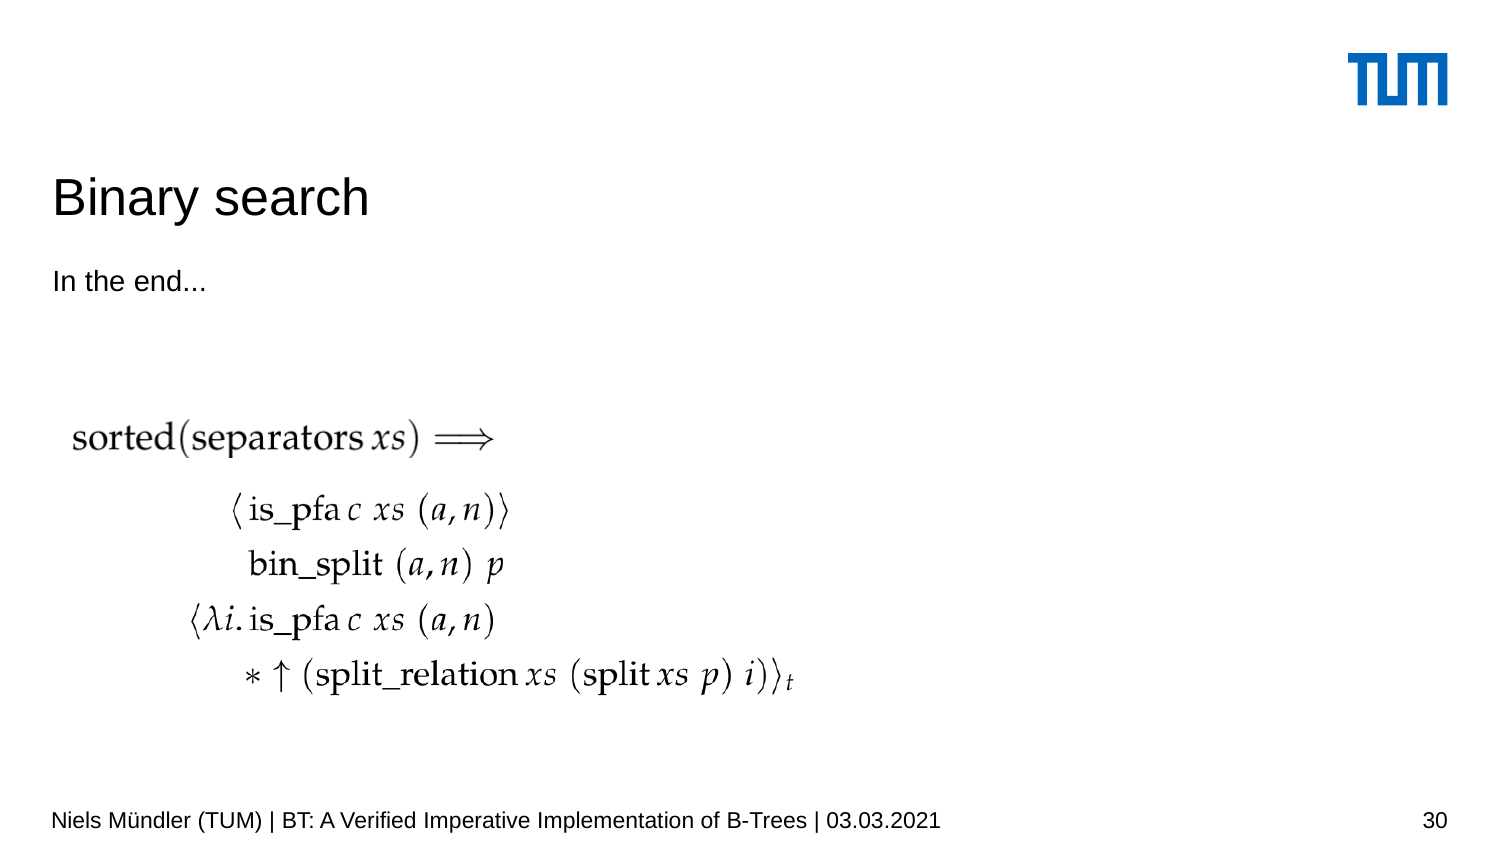

# Binary search
In the end...
Niels Mündler (TUM) | BT: A Verified Imperative Implementation of B-Trees
30